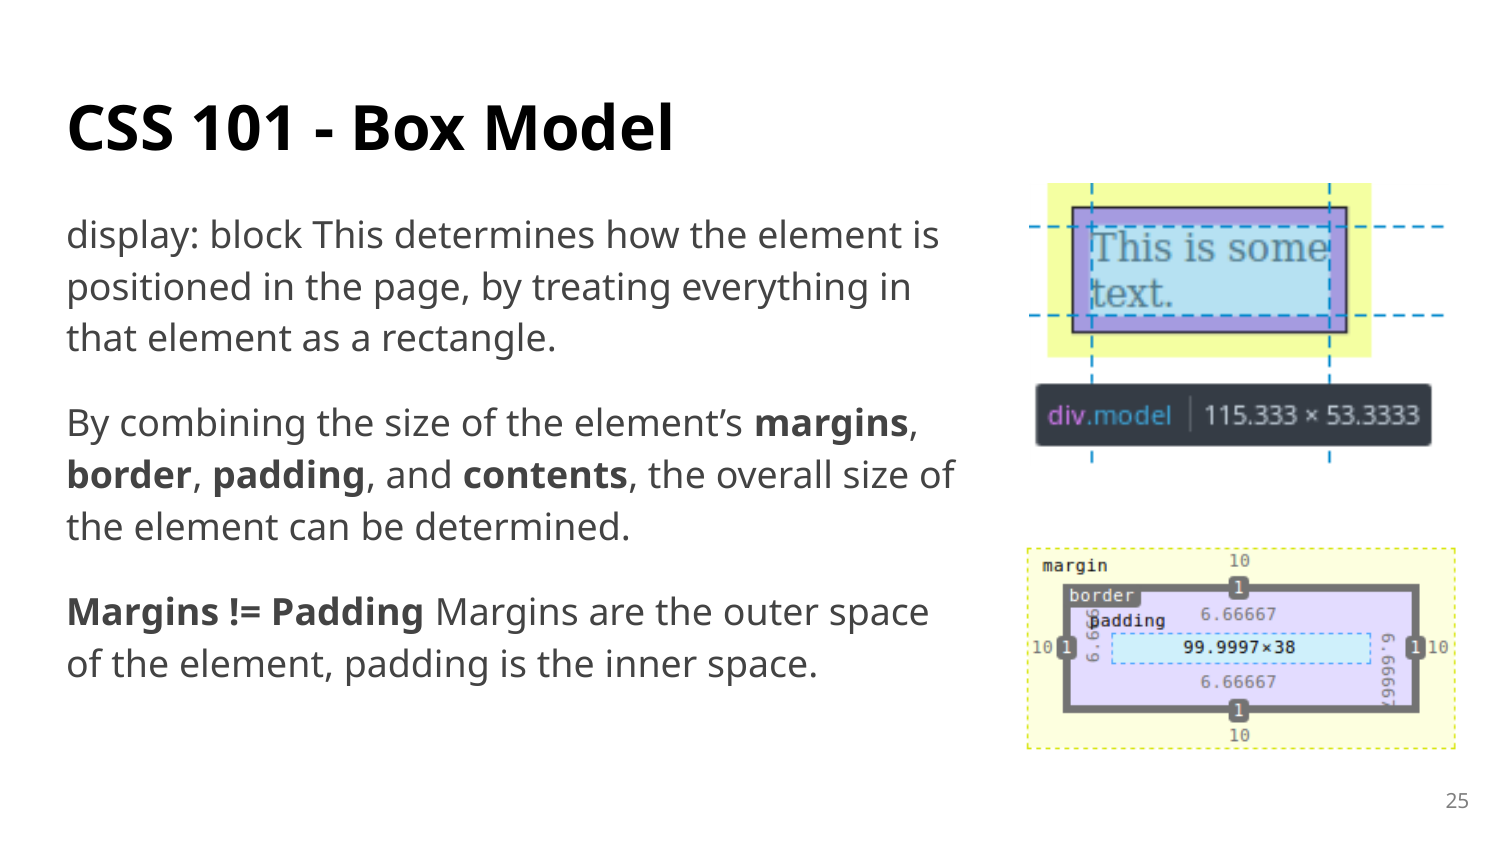

# CSS 101 - Box Model
display: block This determines how the element is positioned in the page, by treating everything in that element as a rectangle.
By combining the size of the element’s margins, border, padding, and contents, the overall size of the element can be determined.
Margins != Padding Margins are the outer space of the element, padding is the inner space.